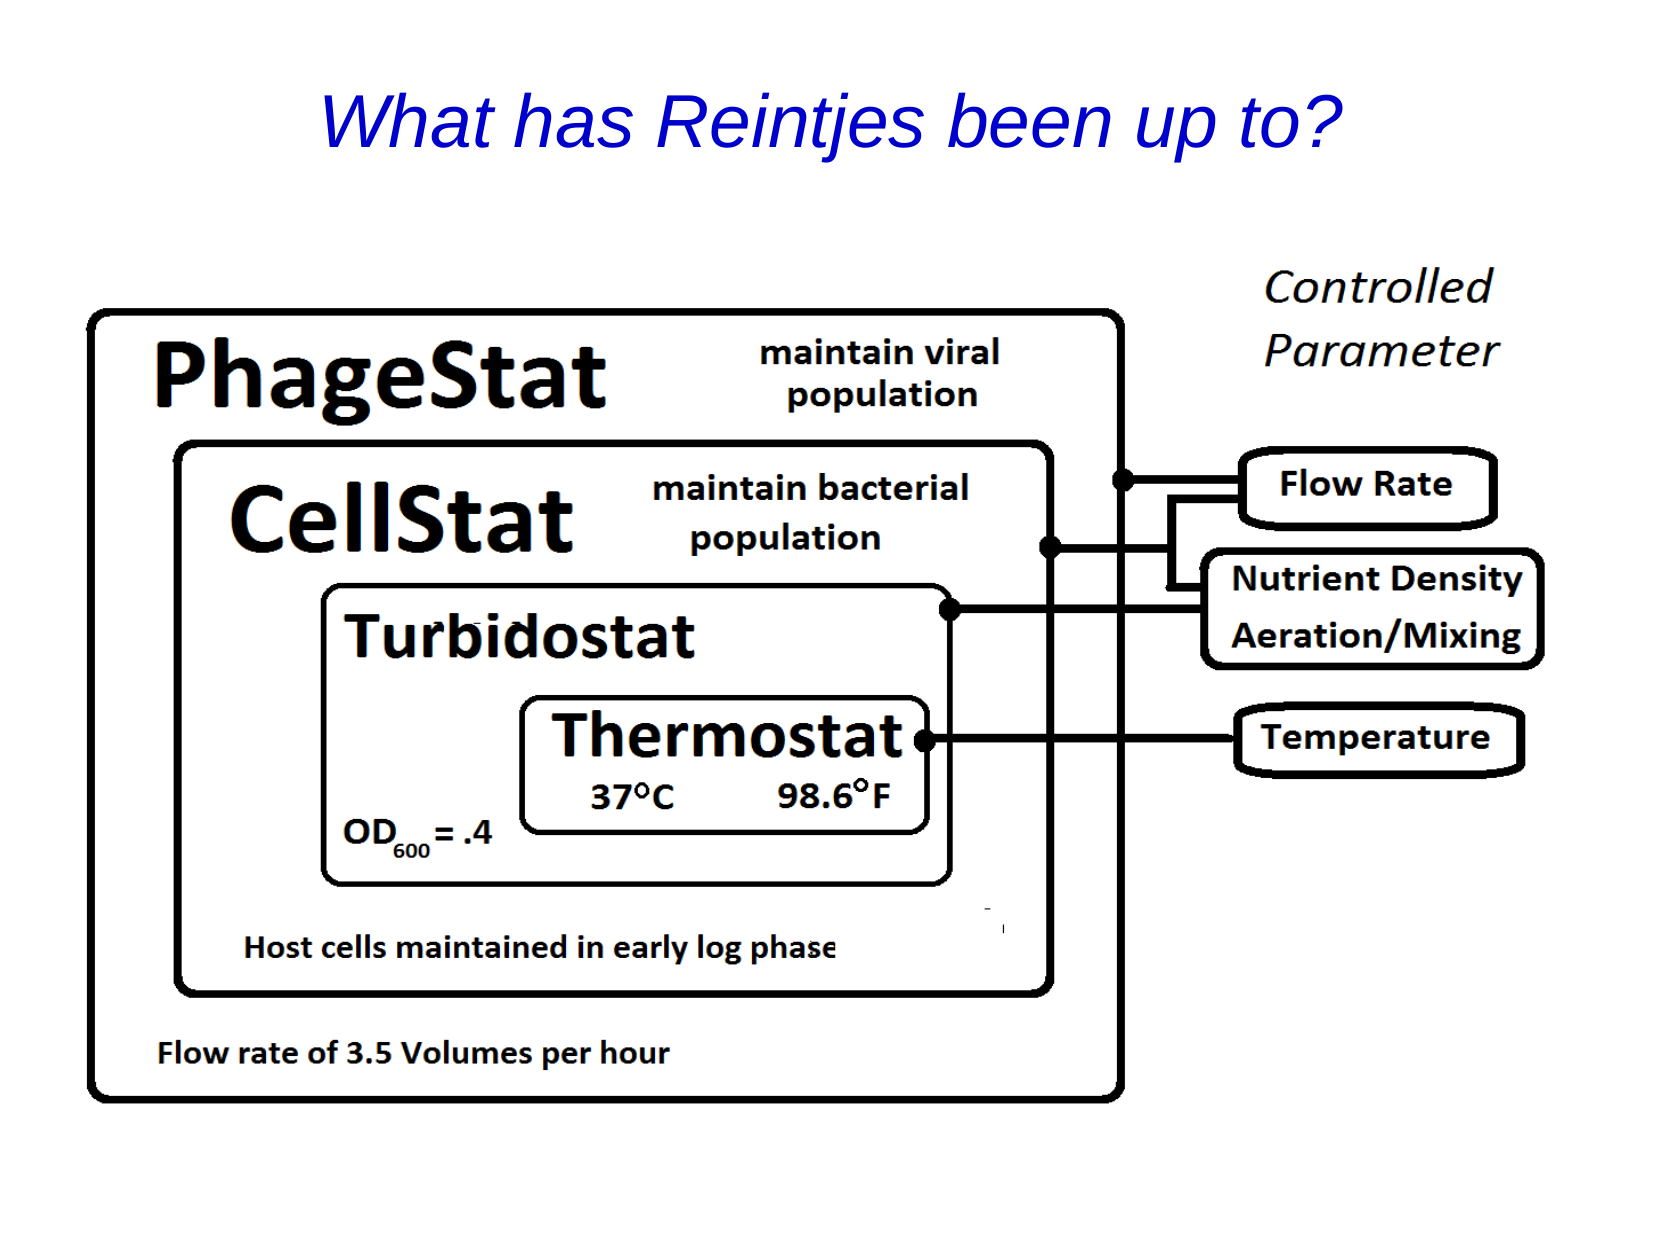

# What has Reintjes been up to?